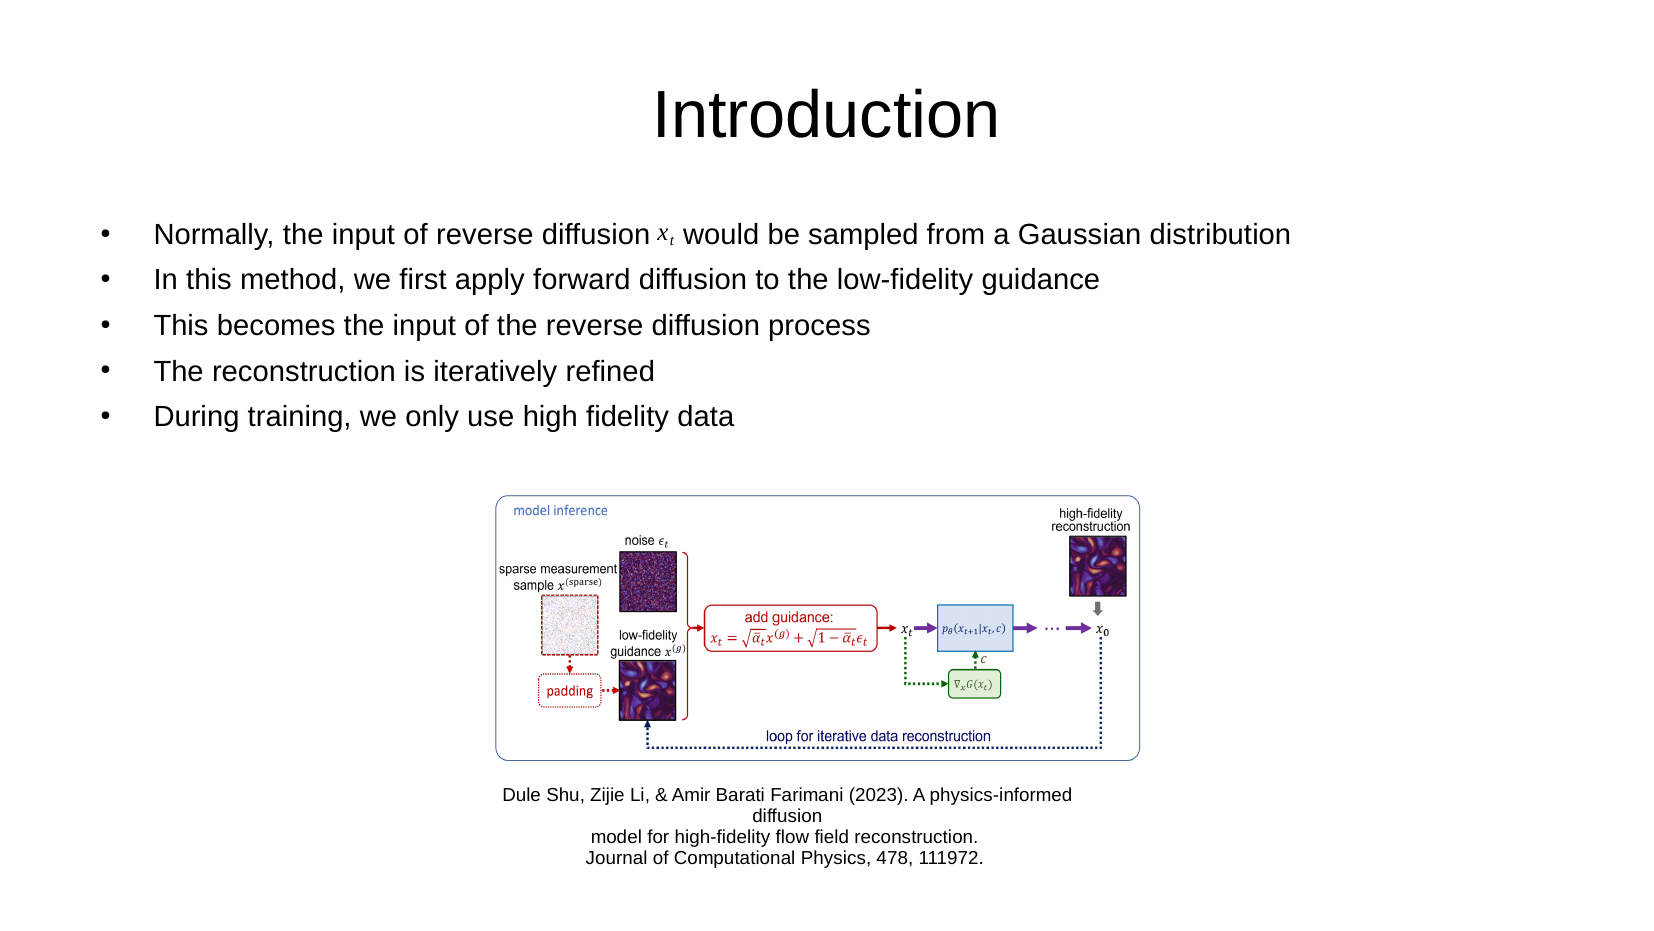

# Introduction
Normally, the input of reverse diffusion would be sampled from a Gaussian distribution
In this method, we first apply forward diffusion to the low-fidelity guidance
This becomes the input of the reverse diffusion process
The reconstruction is iteratively refined
During training, we only use high fidelity data
Dule Shu, Zĳie Li, & Amir Barati Farimani (2023). A physics-informed diffusion
model for high-fidelity flow field reconstruction.
Journal of Computational Physics, 478, 111972.